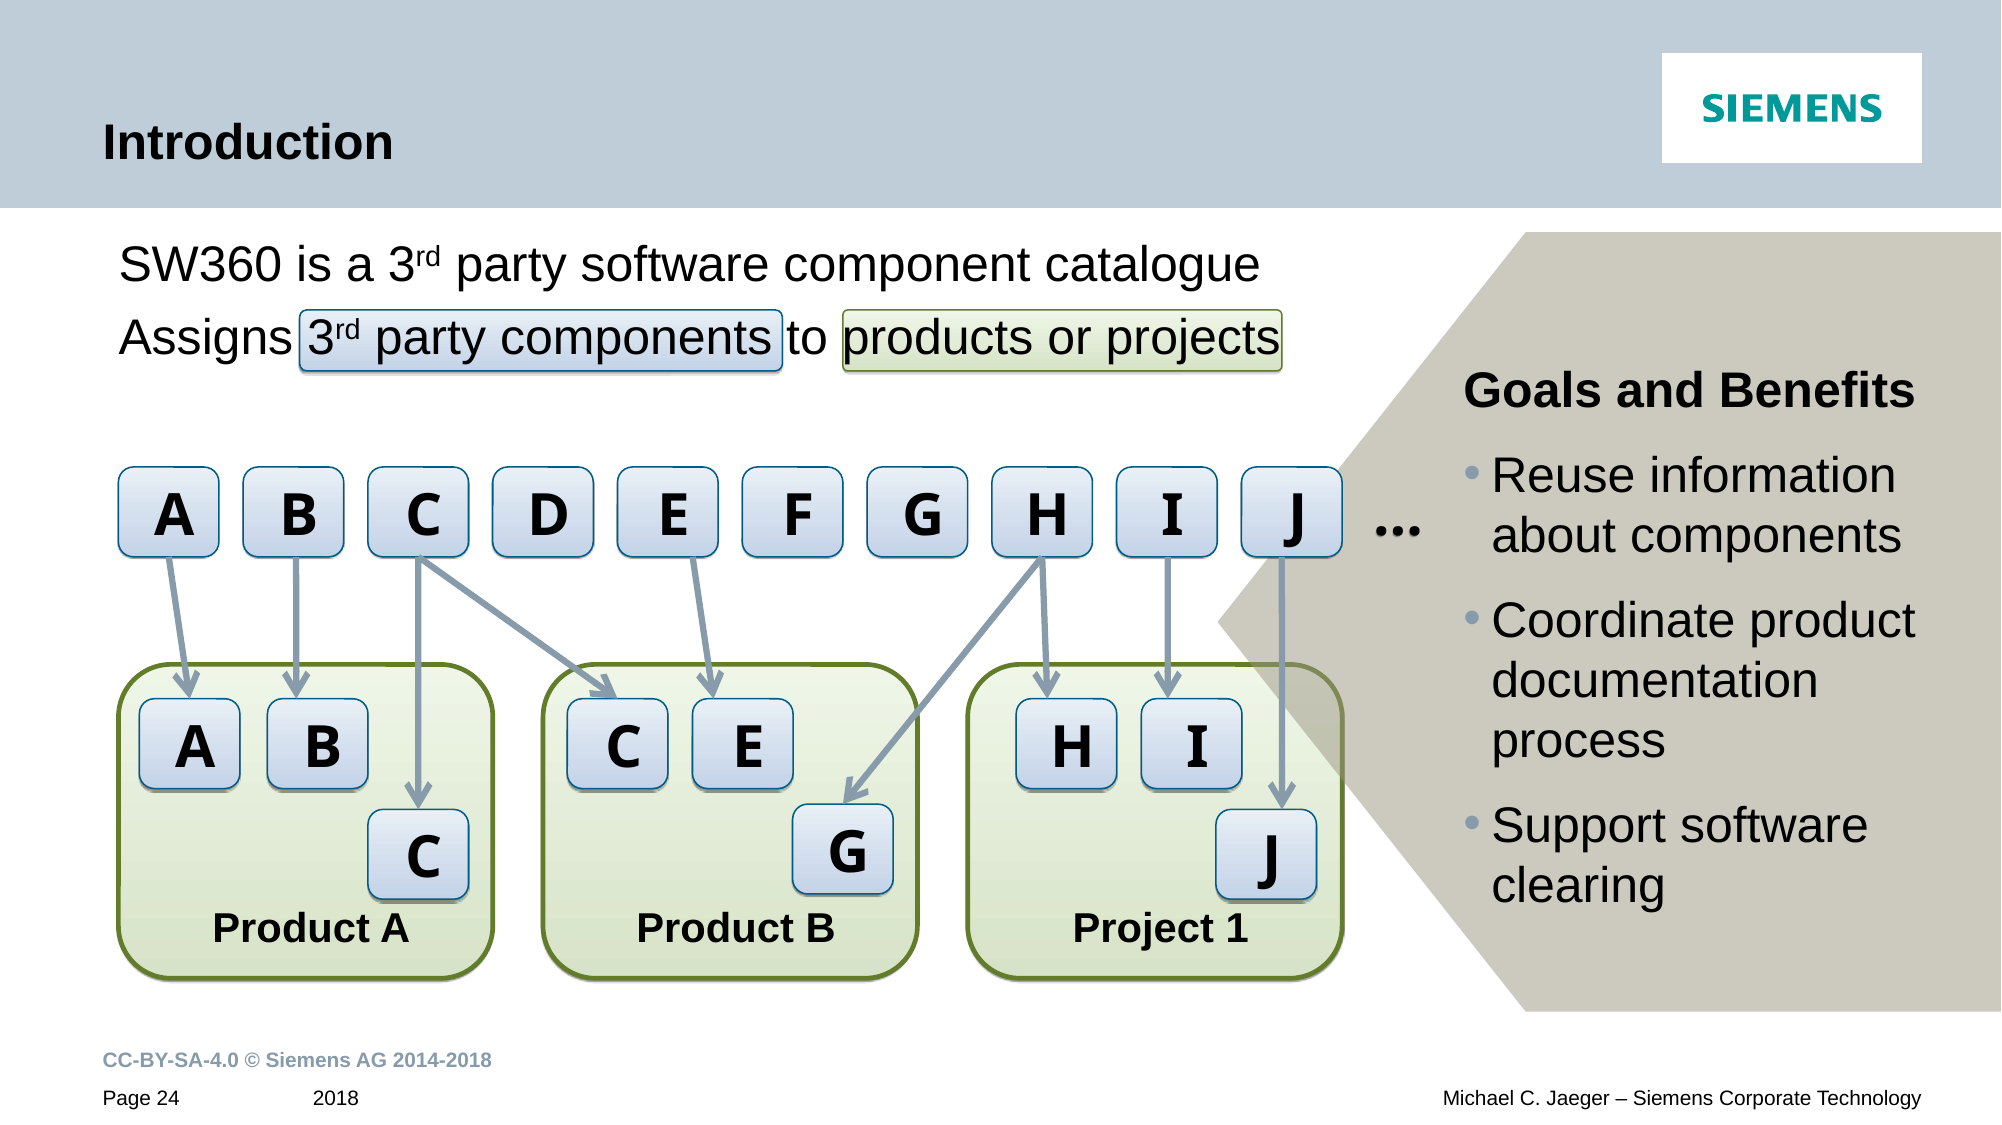

Introduction
# SW360 is a 3rd party software component catalogue
Assigns 3rd party components to products or projects
Goals and Benefits
Reuse information about components
Coordinate product documentation process
Support software clearing
Product A
Product B
Project 1
A
B
C
D
E
F
G
H
I
J
…
A
B
C
E
H
I
G
C
J